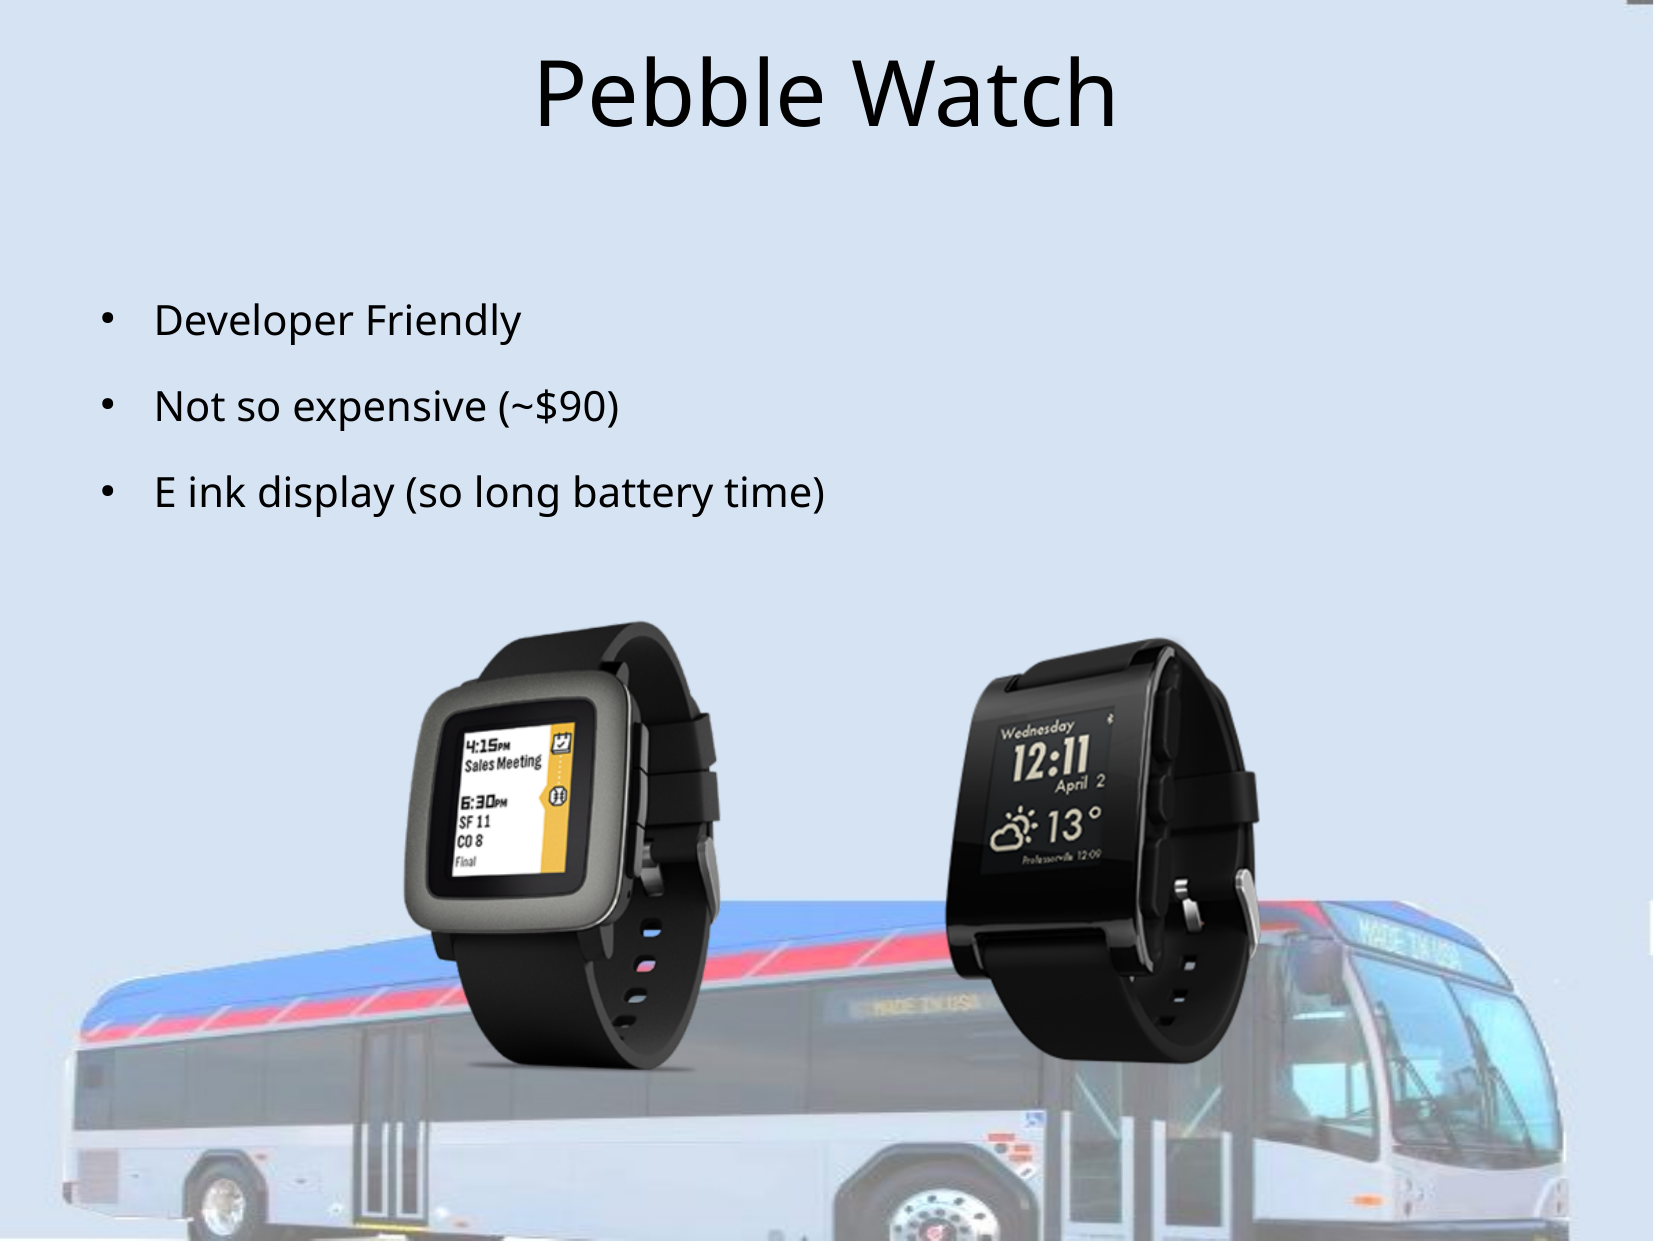

# Pebble Watch
Developer Friendly
Not so expensive (~$90)
E ink display (so long battery time)